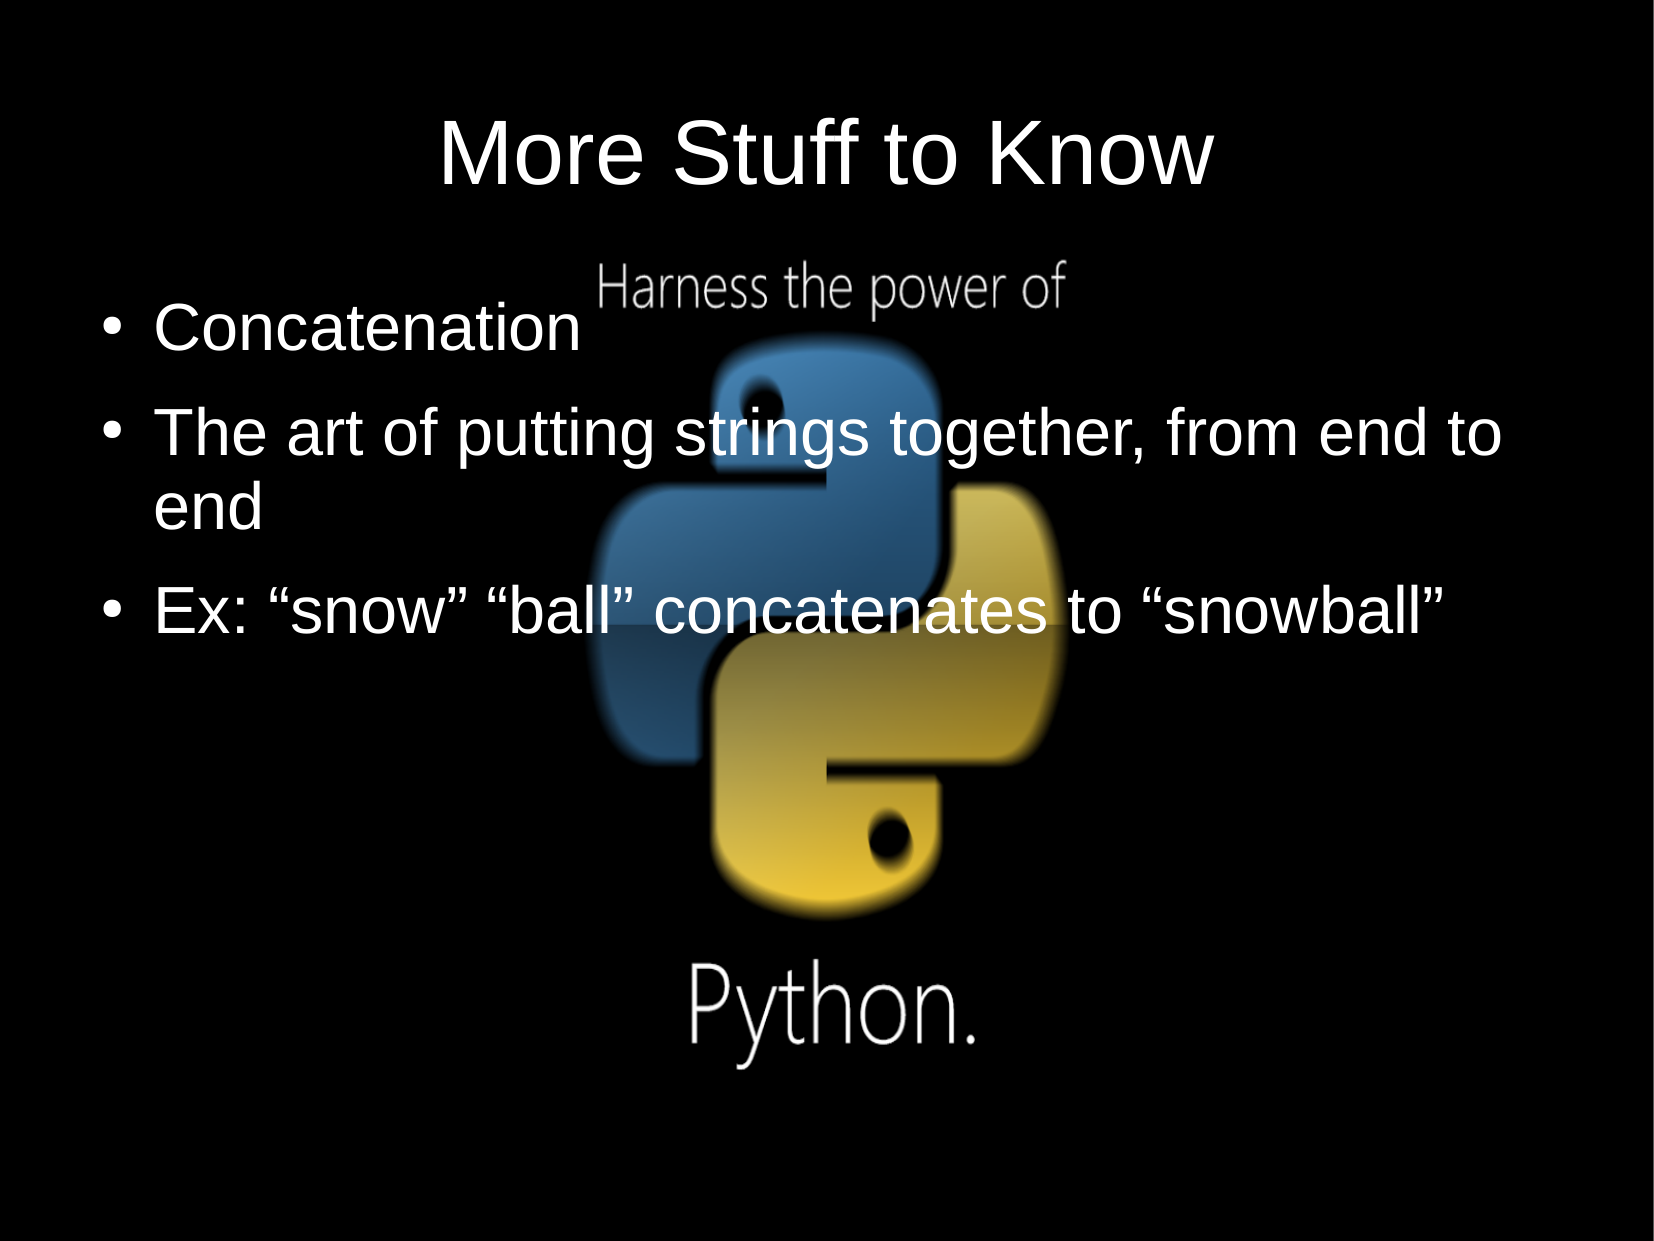

# More Stuff to Know
Concatenation
The art of putting strings together, from end to end
Ex: “snow” “ball” concatenates to “snowball”